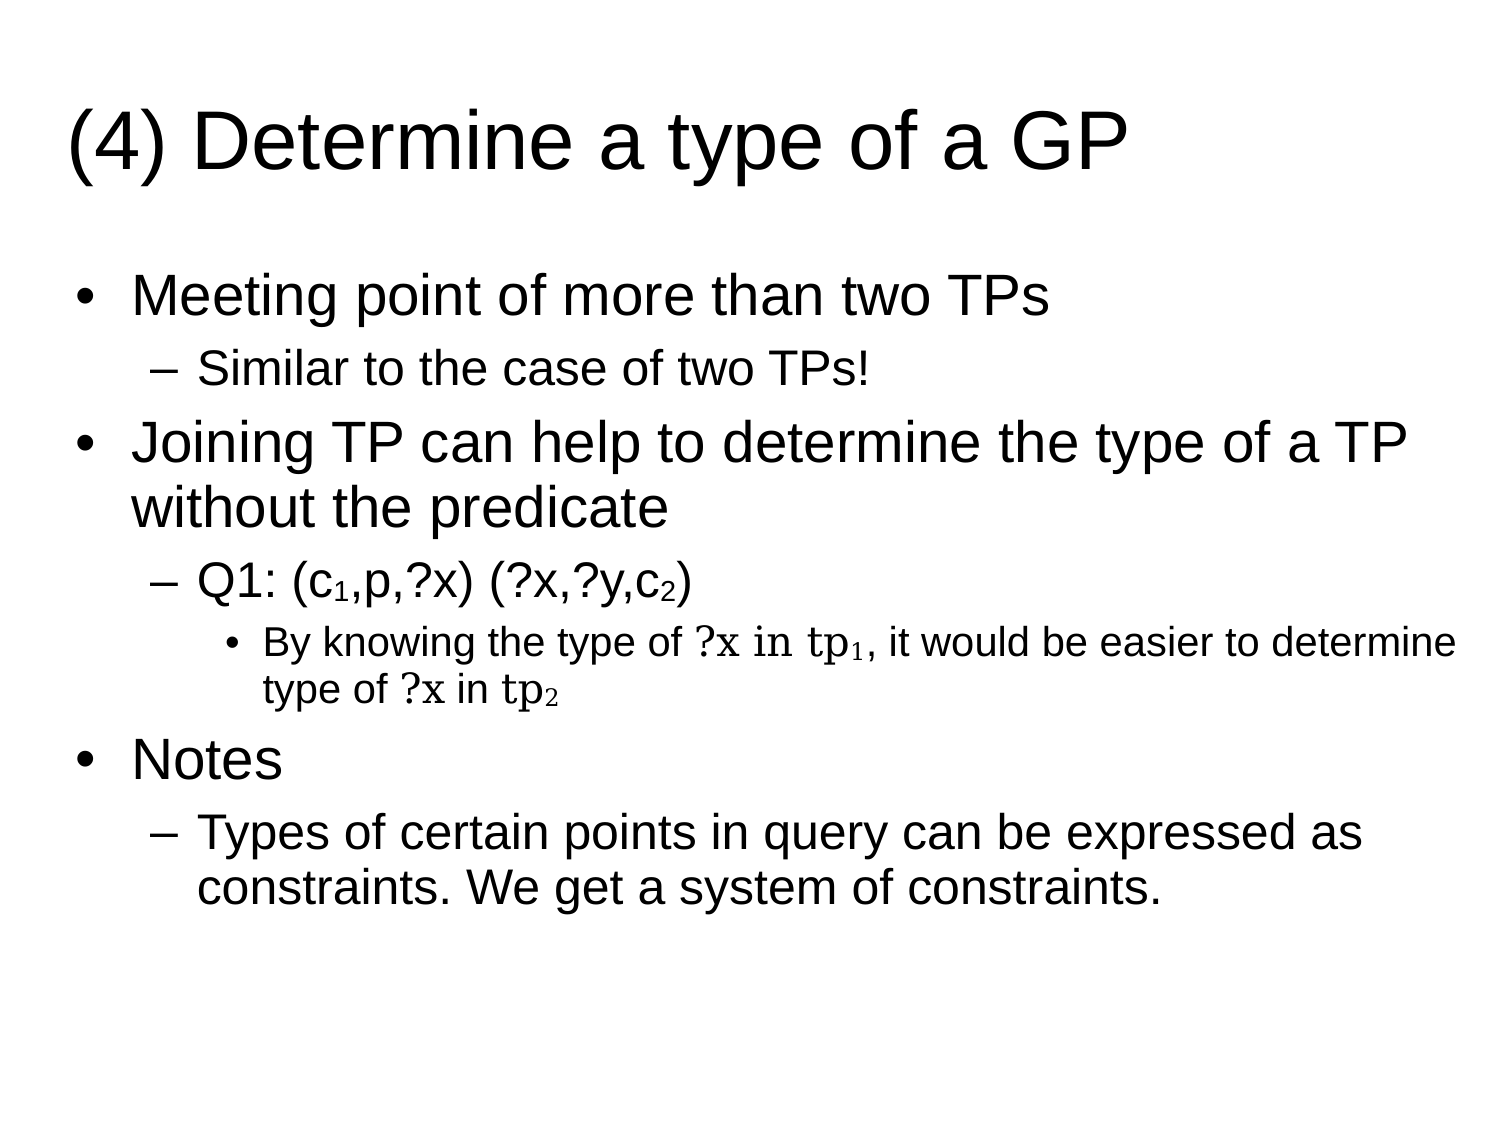

# (4) Determine a type of a GP
Meeting point of more than two TPs
Similar to the case of two TPs!
Joining TP can help to determine the type of a TP without the predicate
Q1: (c1,p,?x) (?x,?y,c2)
By knowing the type of ?x in tp1, it would be easier to determine type of ?x in tp2
Notes
Types of certain points in query can be expressed as constraints. We get a system of constraints.